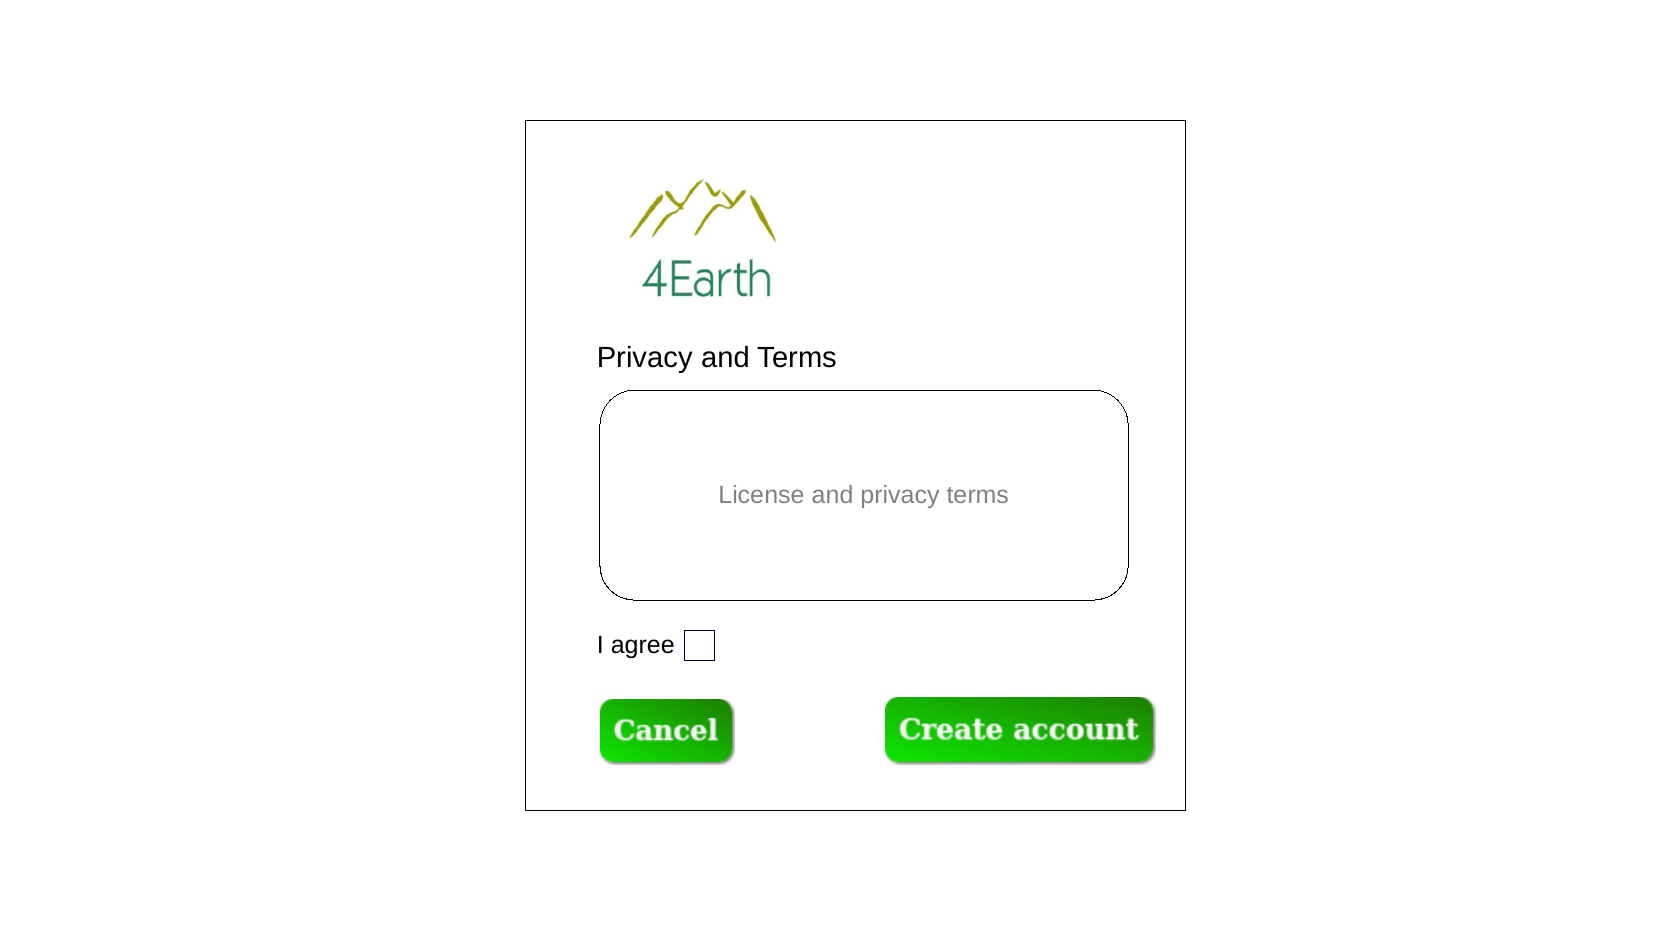

Privacy and Terms
License and privacy terms
# I agree